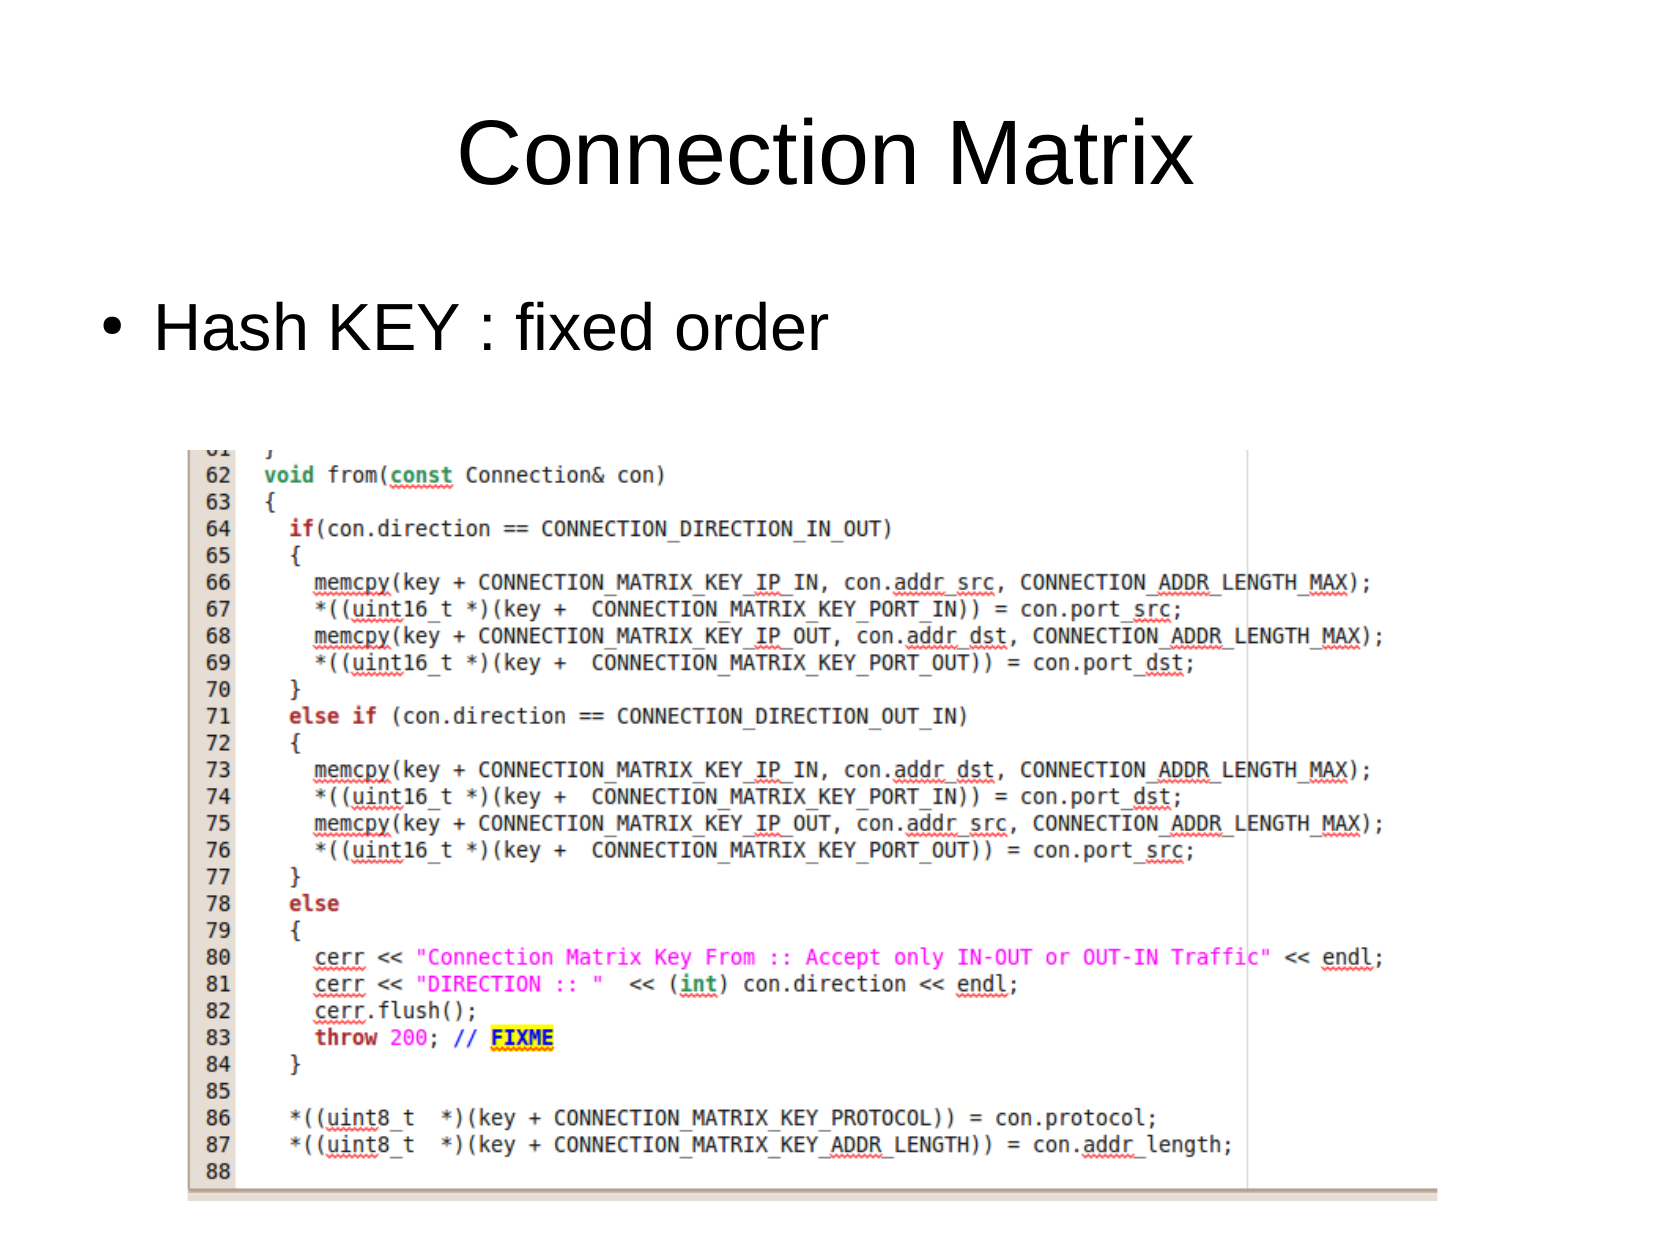

# Connection Matrix
Hash KEY : fixed order